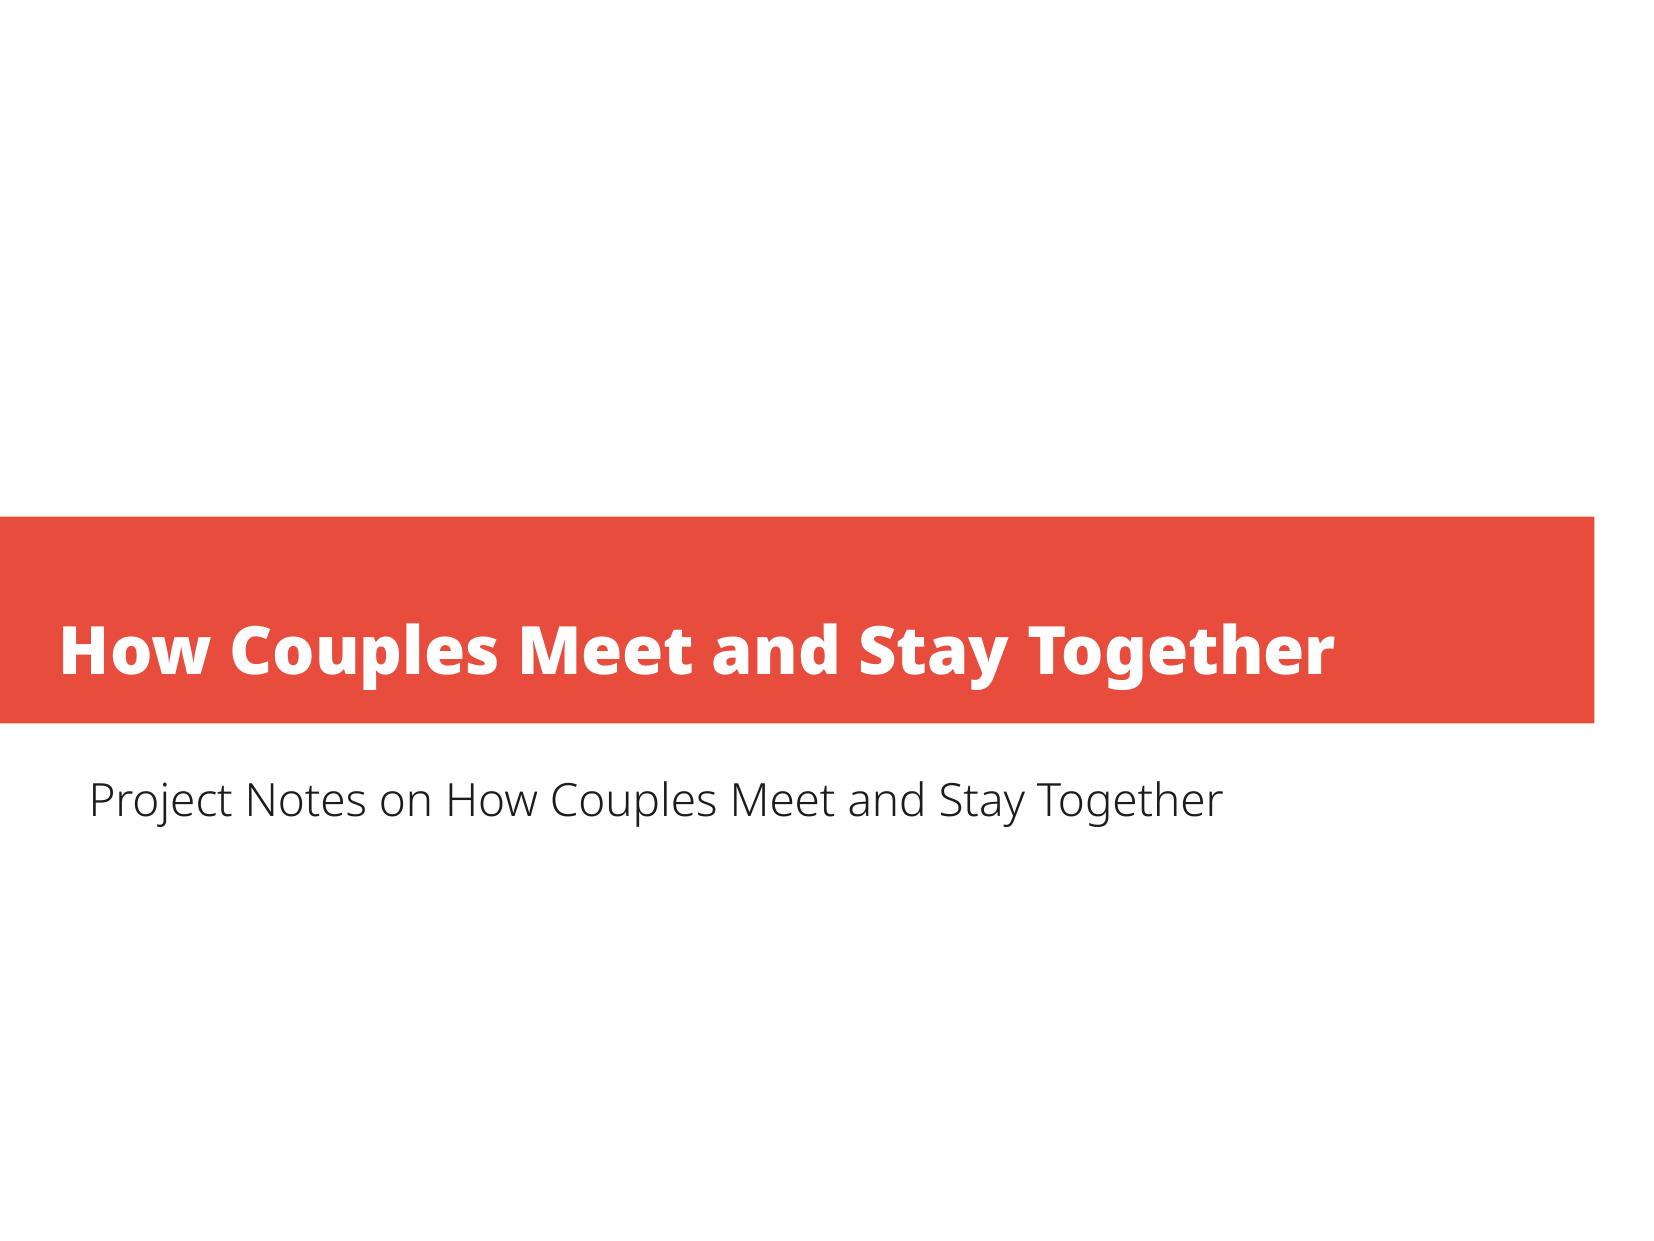

# How Couples Meet and Stay Together
Project Notes on How Couples Meet and Stay Together